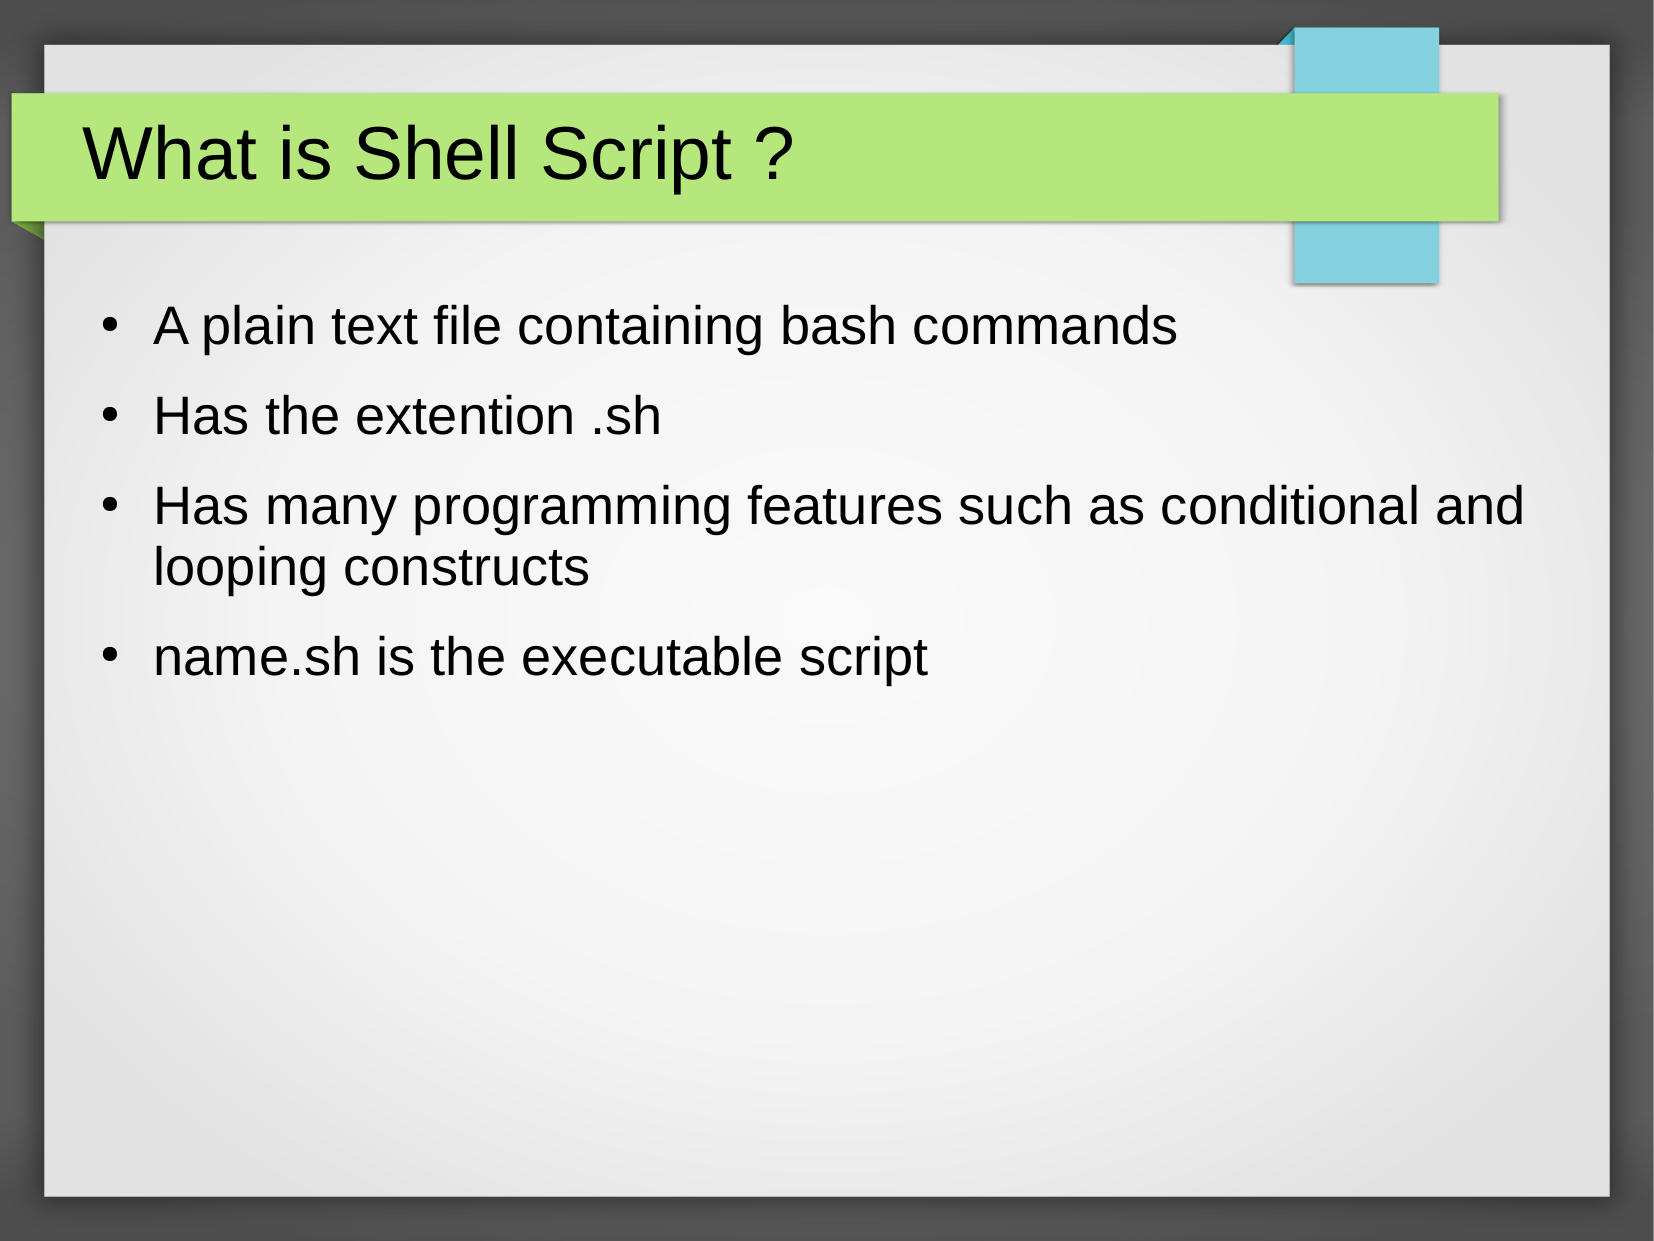

# What is Shell Script ?
A plain text file containing bash commands
Has the extention .sh
Has many programming features such as conditional and looping constructs
name.sh is the executable script